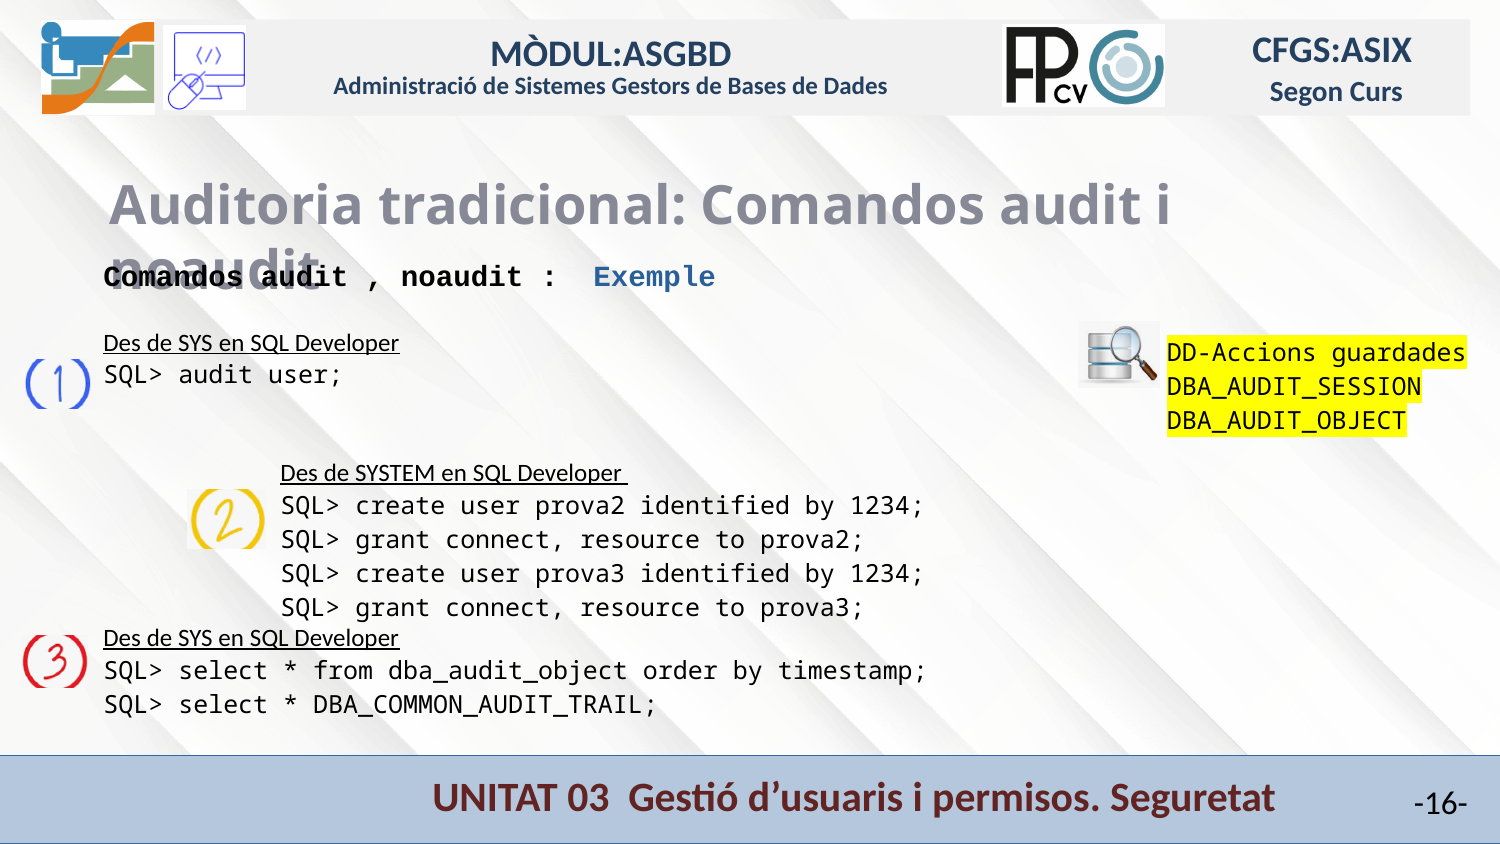

# Auditoria tradicional: Comandos audit i noaudit
Comandos audit , noaudit : Exemple
Des de SYS en SQL Developer
SQL> audit user;
DD-Accions guardades
DBA_AUDIT_SESSION
DBA_AUDIT_OBJECT
Des de SYSTEM en SQL Developer
SQL> create user prova2 identified by 1234;
SQL> grant connect, resource to prova2;
SQL> create user prova3 identified by 1234;
SQL> grant connect, resource to prova3;
Des de SYS en SQL Developer
SQL> select * from dba_audit_object order by timestamp;
SQL> select * DBA_COMMON_AUDIT_TRAIL;